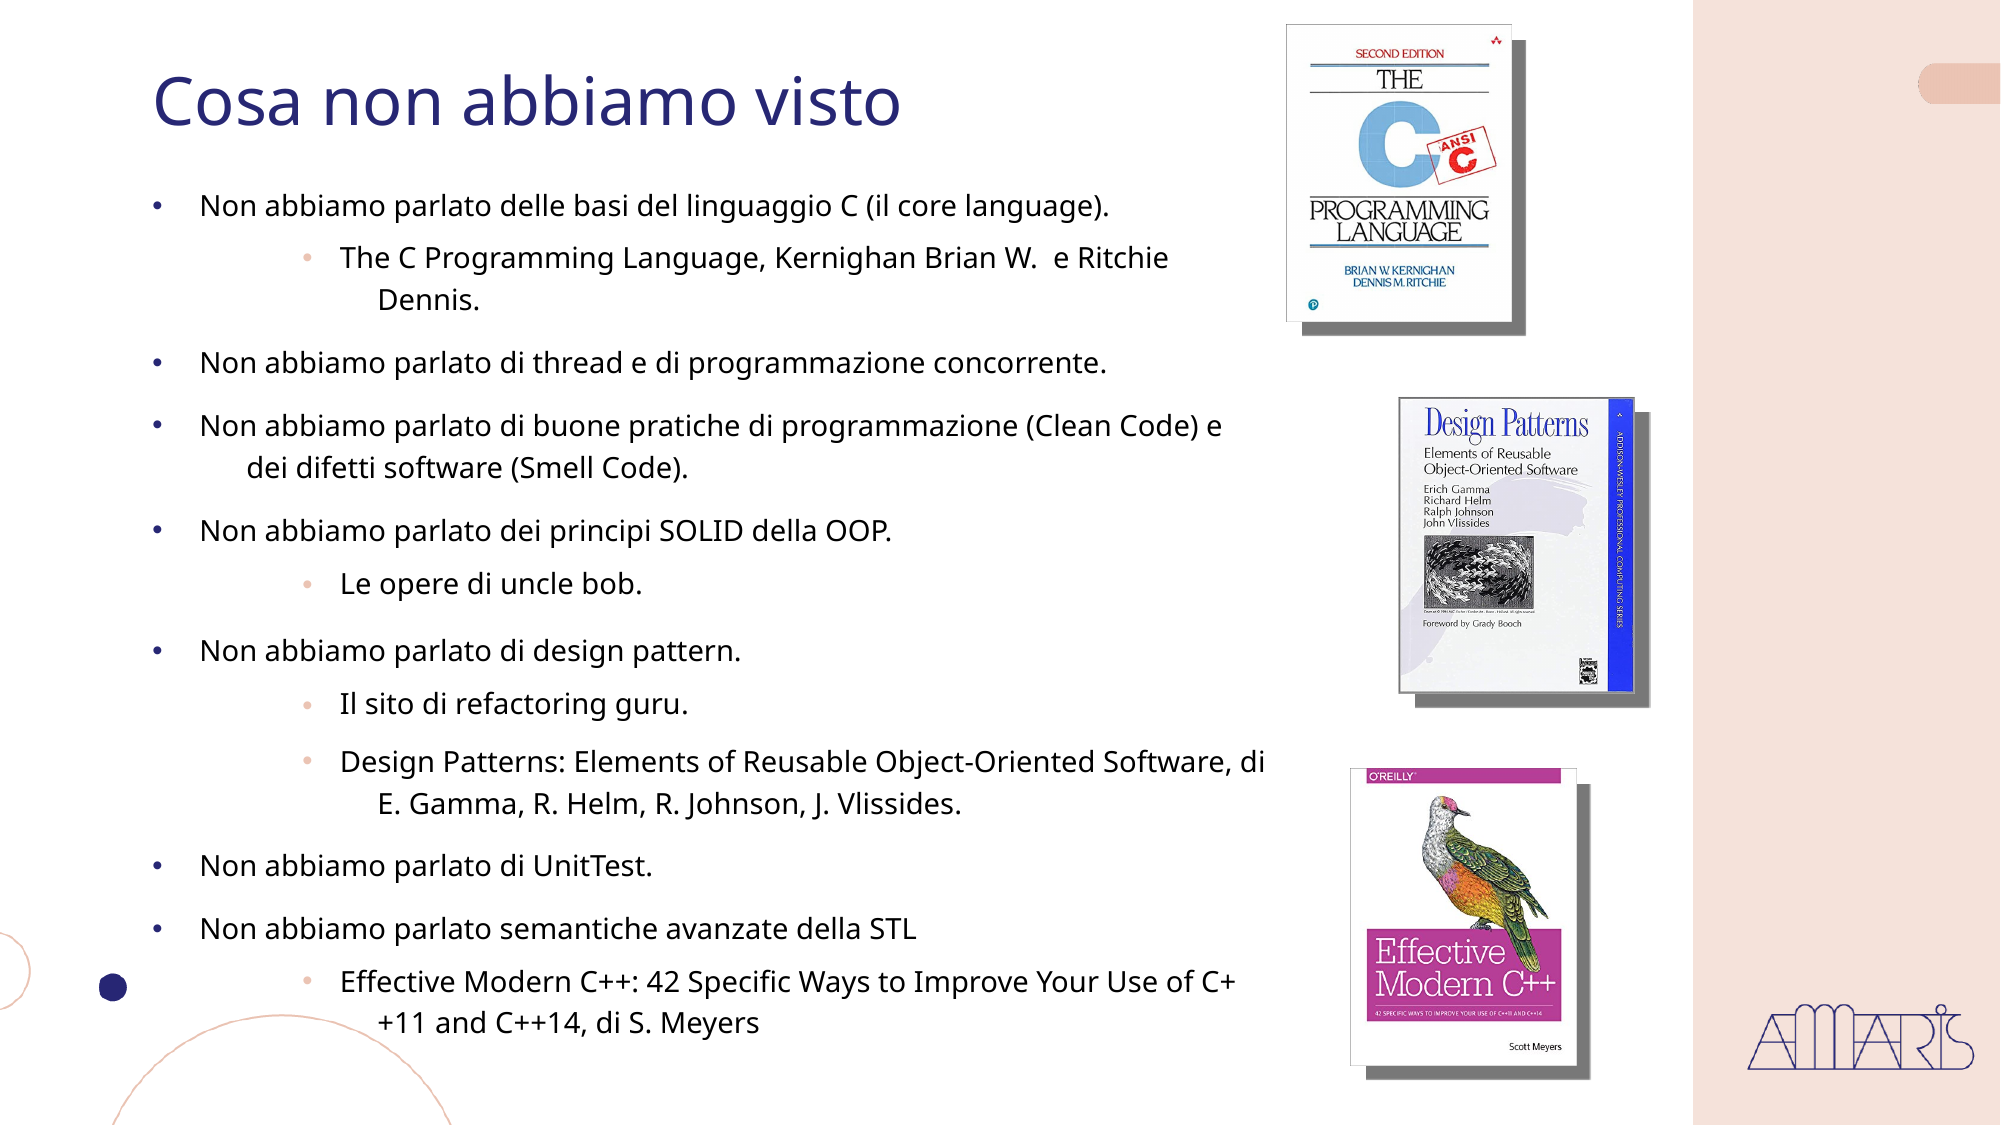

# Cosa non abbiamo visto
Non abbiamo parlato delle basi del linguaggio C (il core language).
The C Programming Language, Kernighan Brian W. e Ritchie Dennis.
Non abbiamo parlato di thread e di programmazione concorrente.
Non abbiamo parlato di buone pratiche di programmazione (Clean Code) e dei difetti software (Smell Code).
Non abbiamo parlato dei principi SOLID della OOP.
Le opere di uncle bob.
Non abbiamo parlato di design pattern.
Il sito di refactoring guru.
Design Patterns: Elements of Reusable Object-Oriented Software, di E. Gamma, R. Helm, R. Johnson, J. Vlissides.
Non abbiamo parlato di UnitTest.
Non abbiamo parlato semantiche avanzate della STL
Effective Modern C++: 42 Specific Ways to Improve Your Use of C++11 and C++14, di S. Meyers